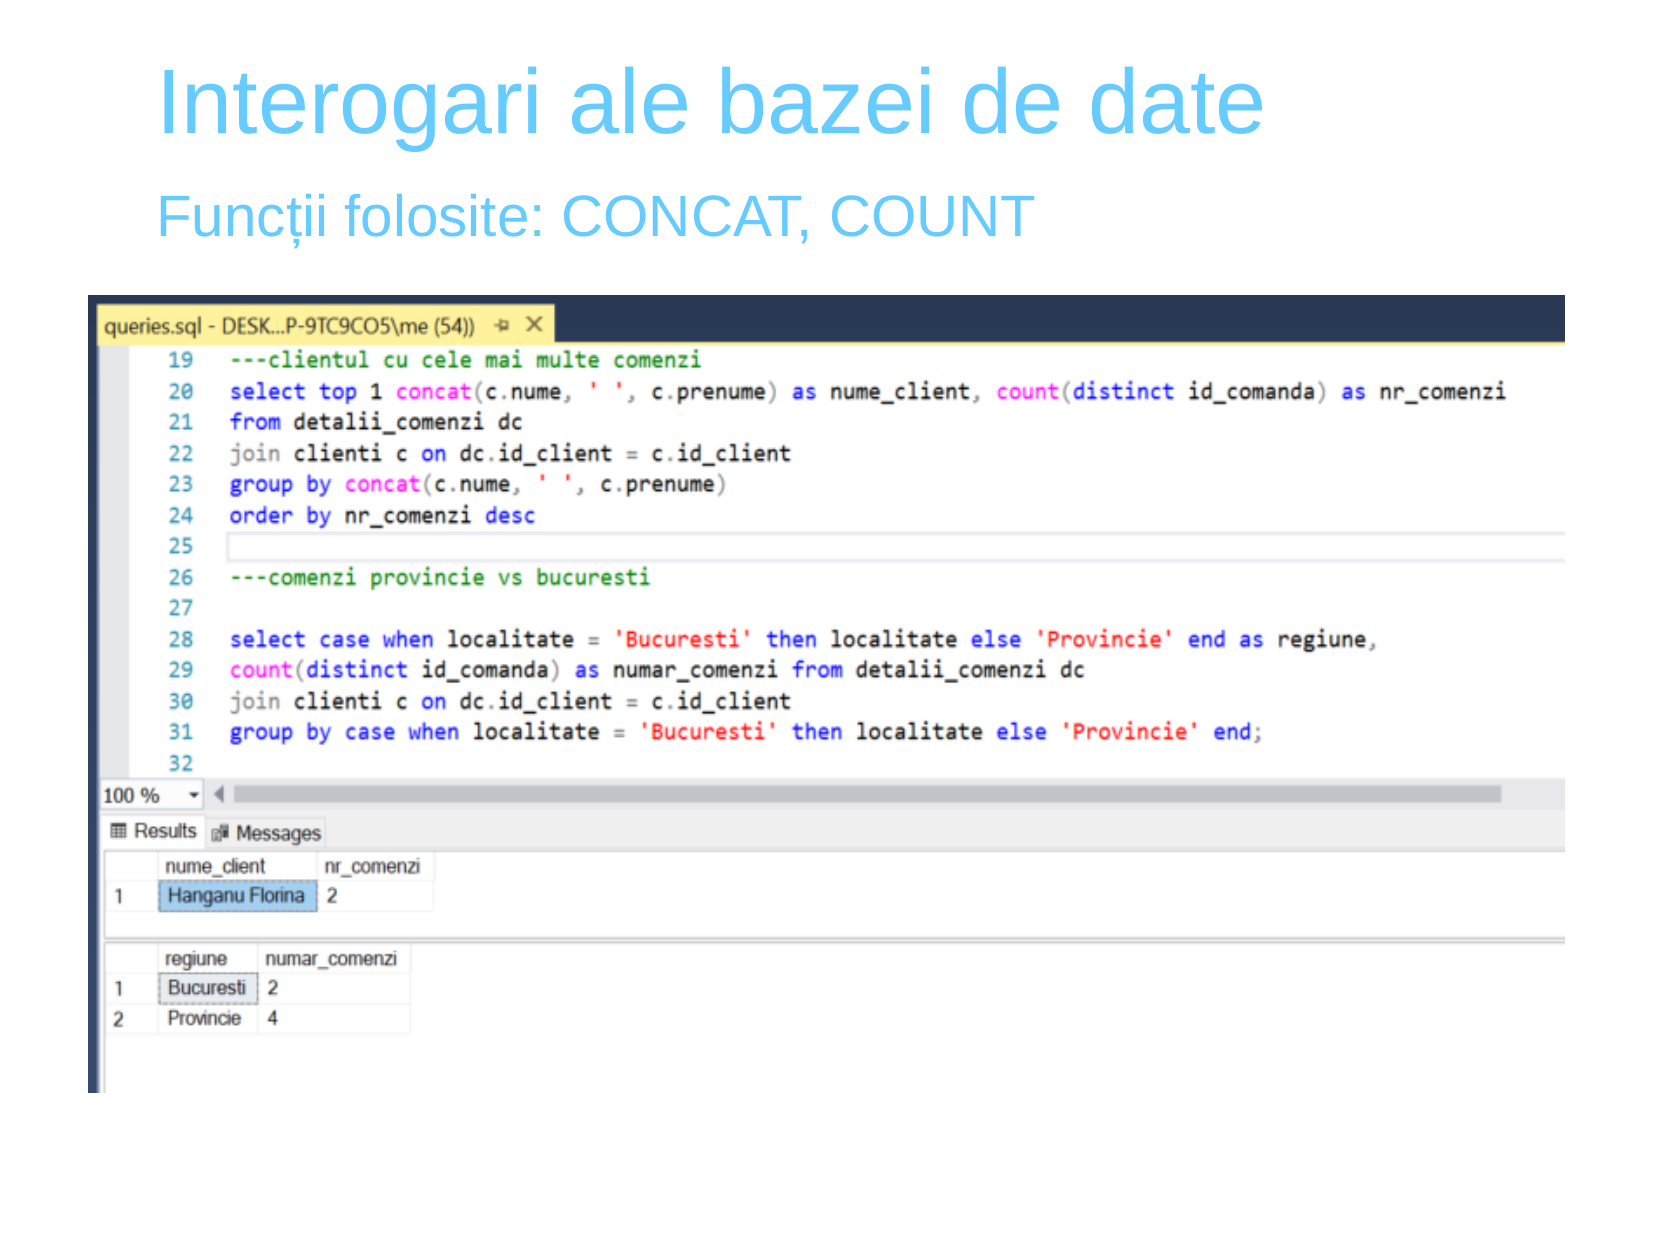

# Interogari ale bazei de date Funcții folosite: CONCAT, COUNT